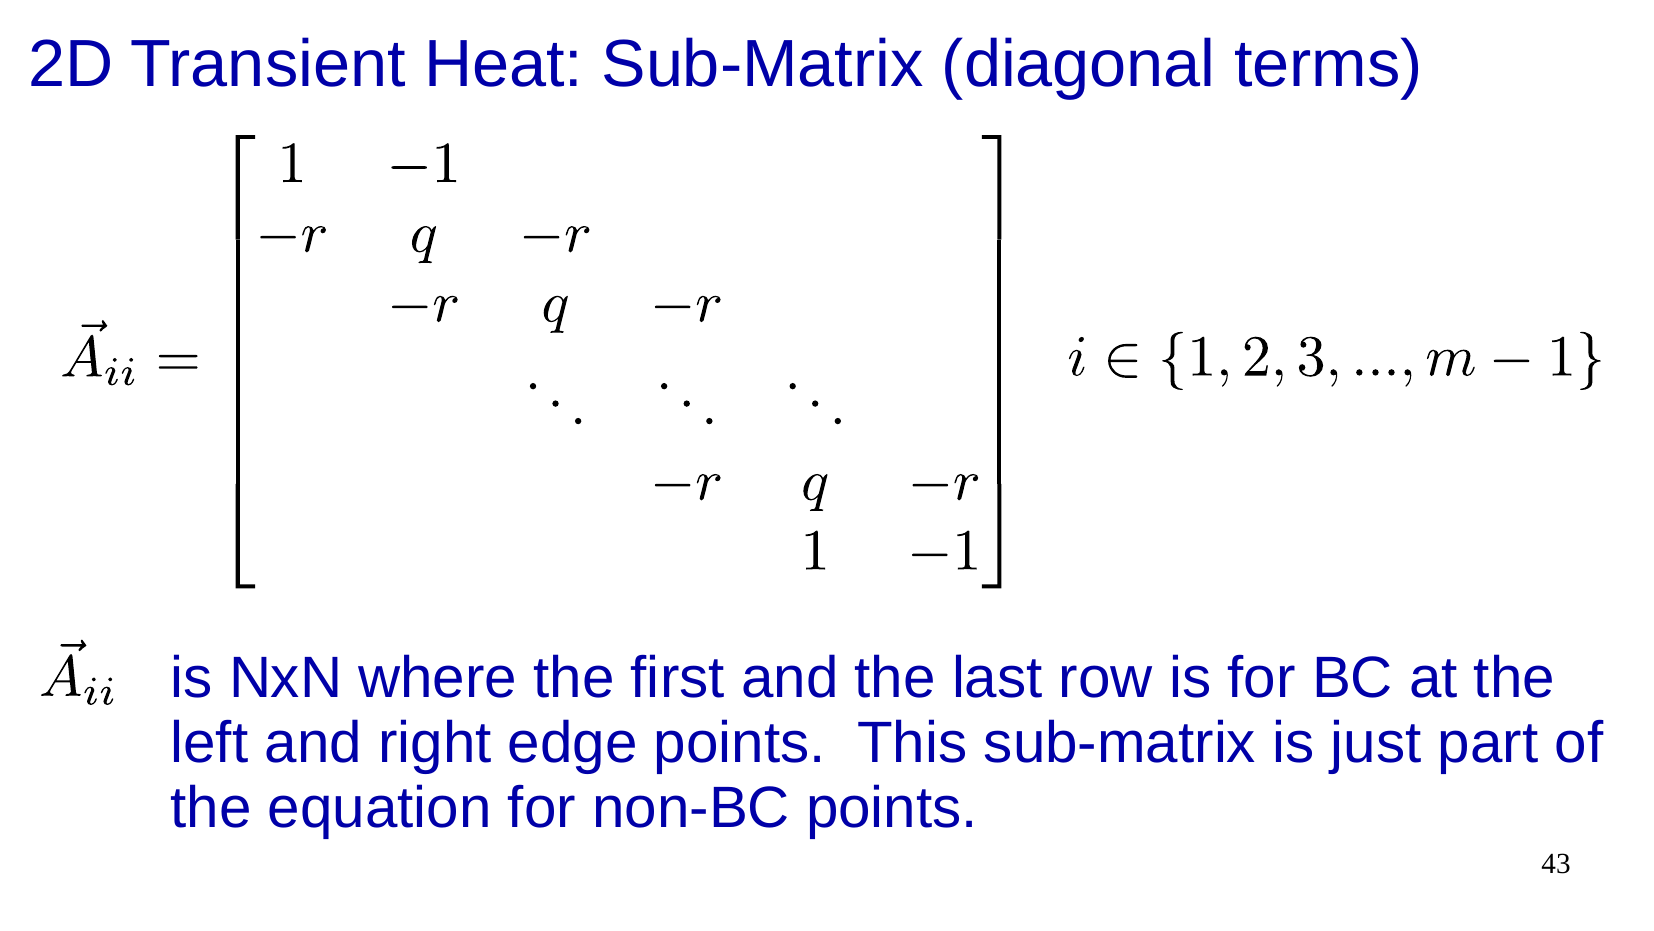

# 2D Transient Heat: Sub-Matrix (diagonal terms)
is NxN where the first and the last row is for BC at the left and right edge points. This sub-matrix is just part of the equation for non-BC points.
43